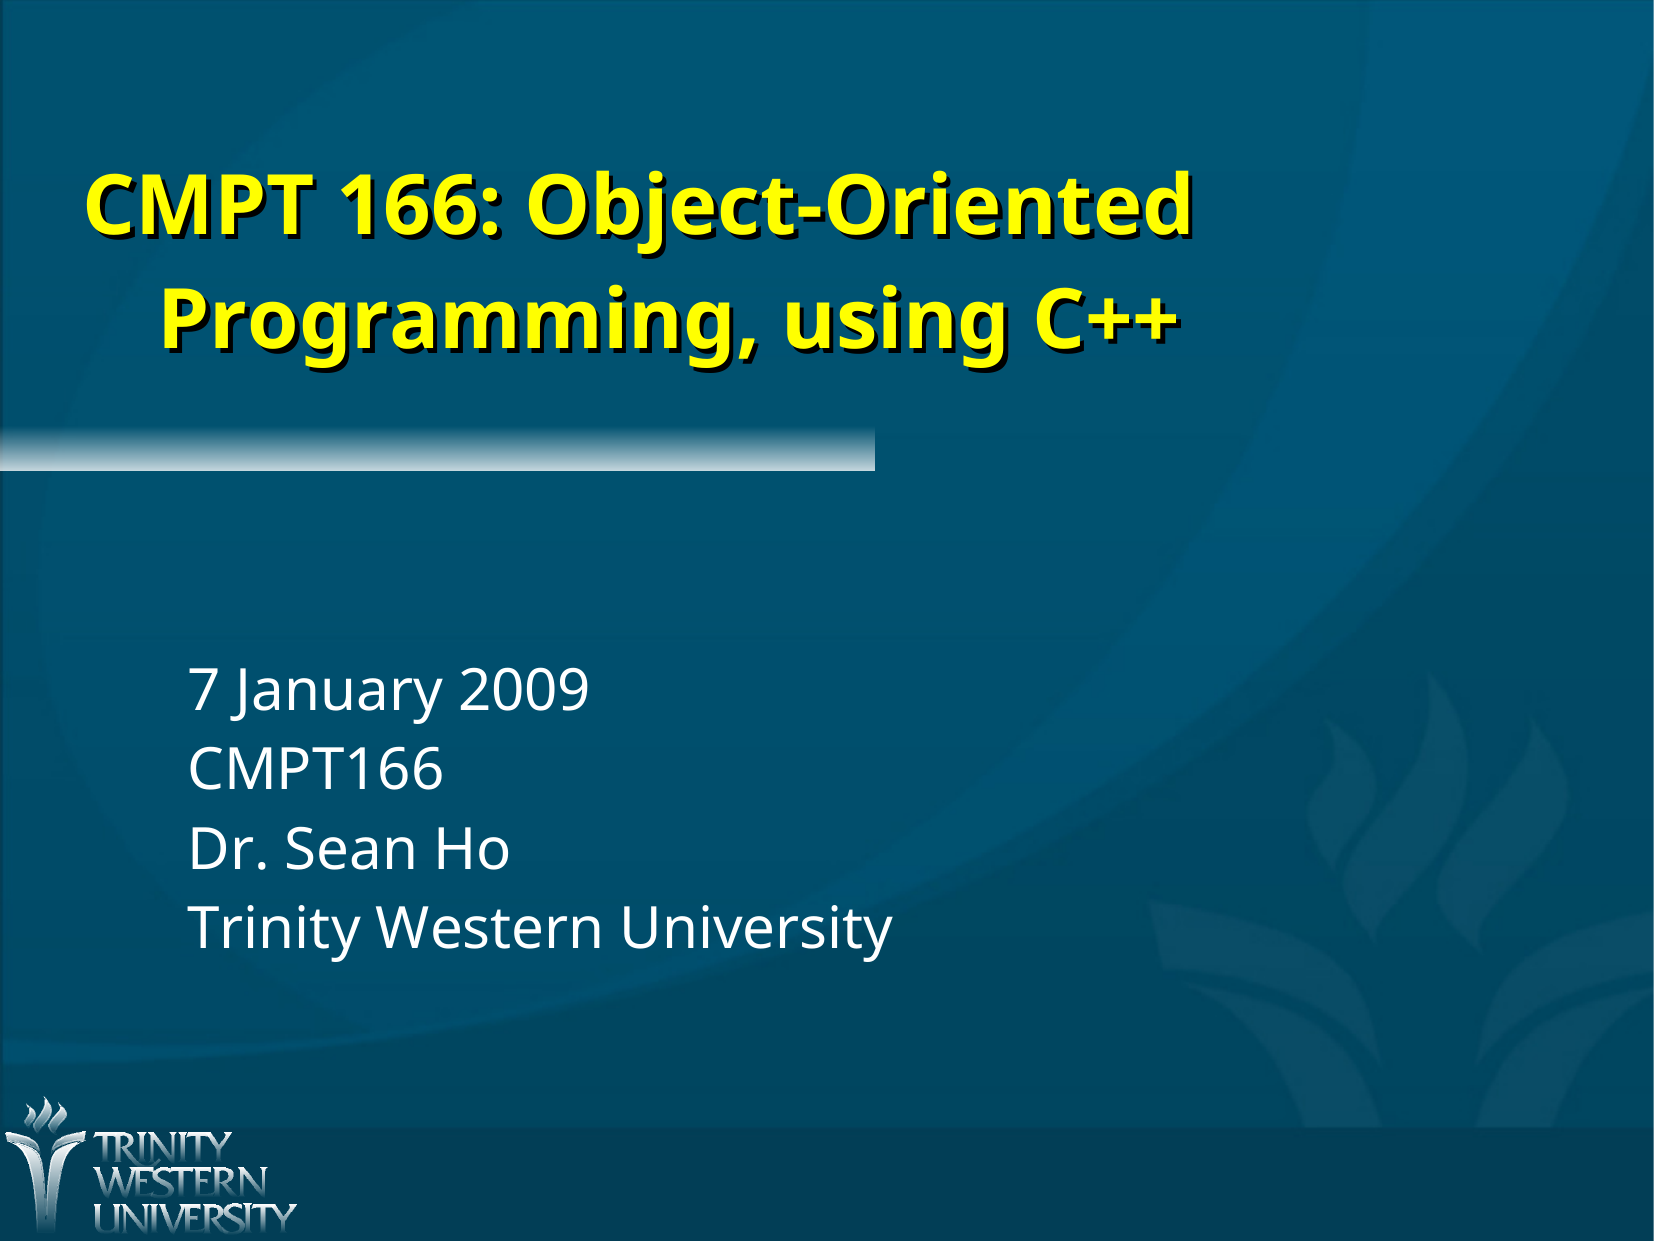

# CMPT 166: Object-Oriented Programming, using C++
7 January 2009
CMPT166
Dr. Sean Ho
Trinity Western University